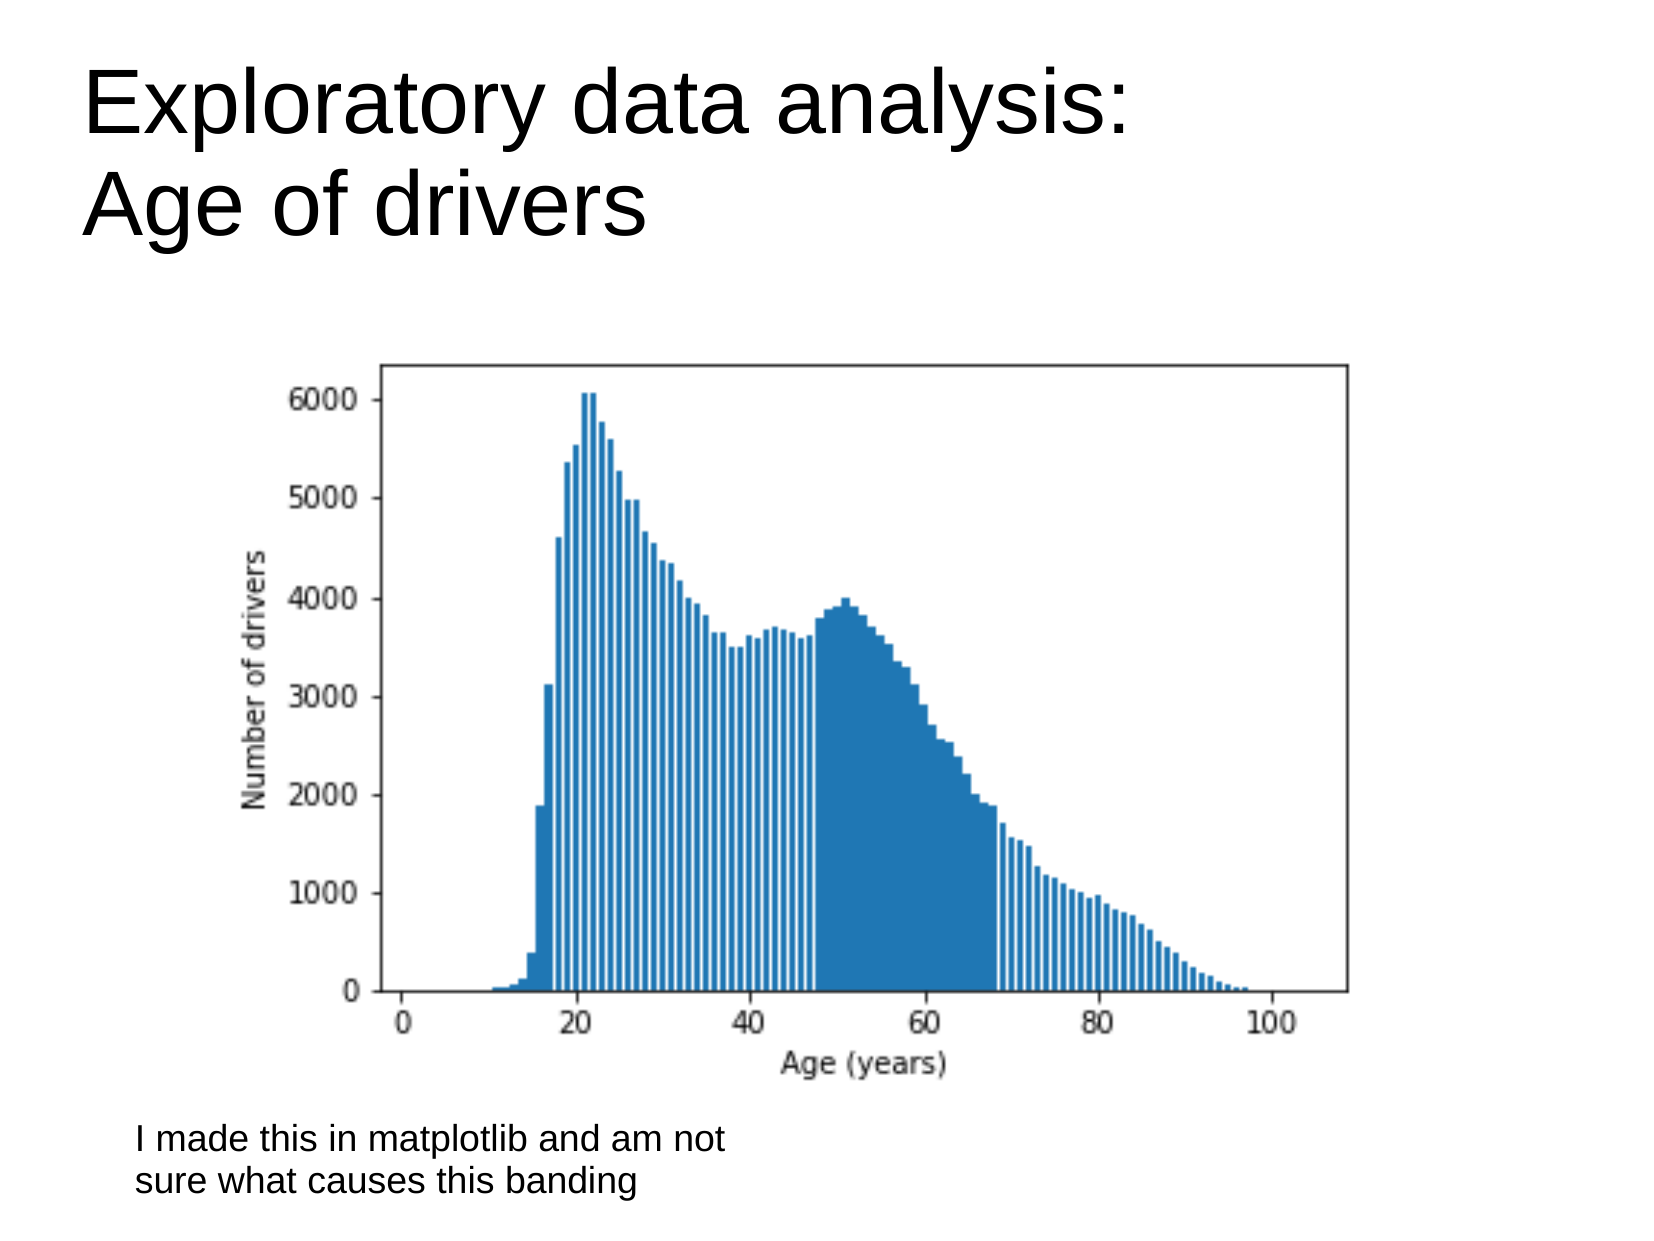

# Exploratory data analysis: Age of drivers
I made this in matplotlib and am not sure what causes this banding